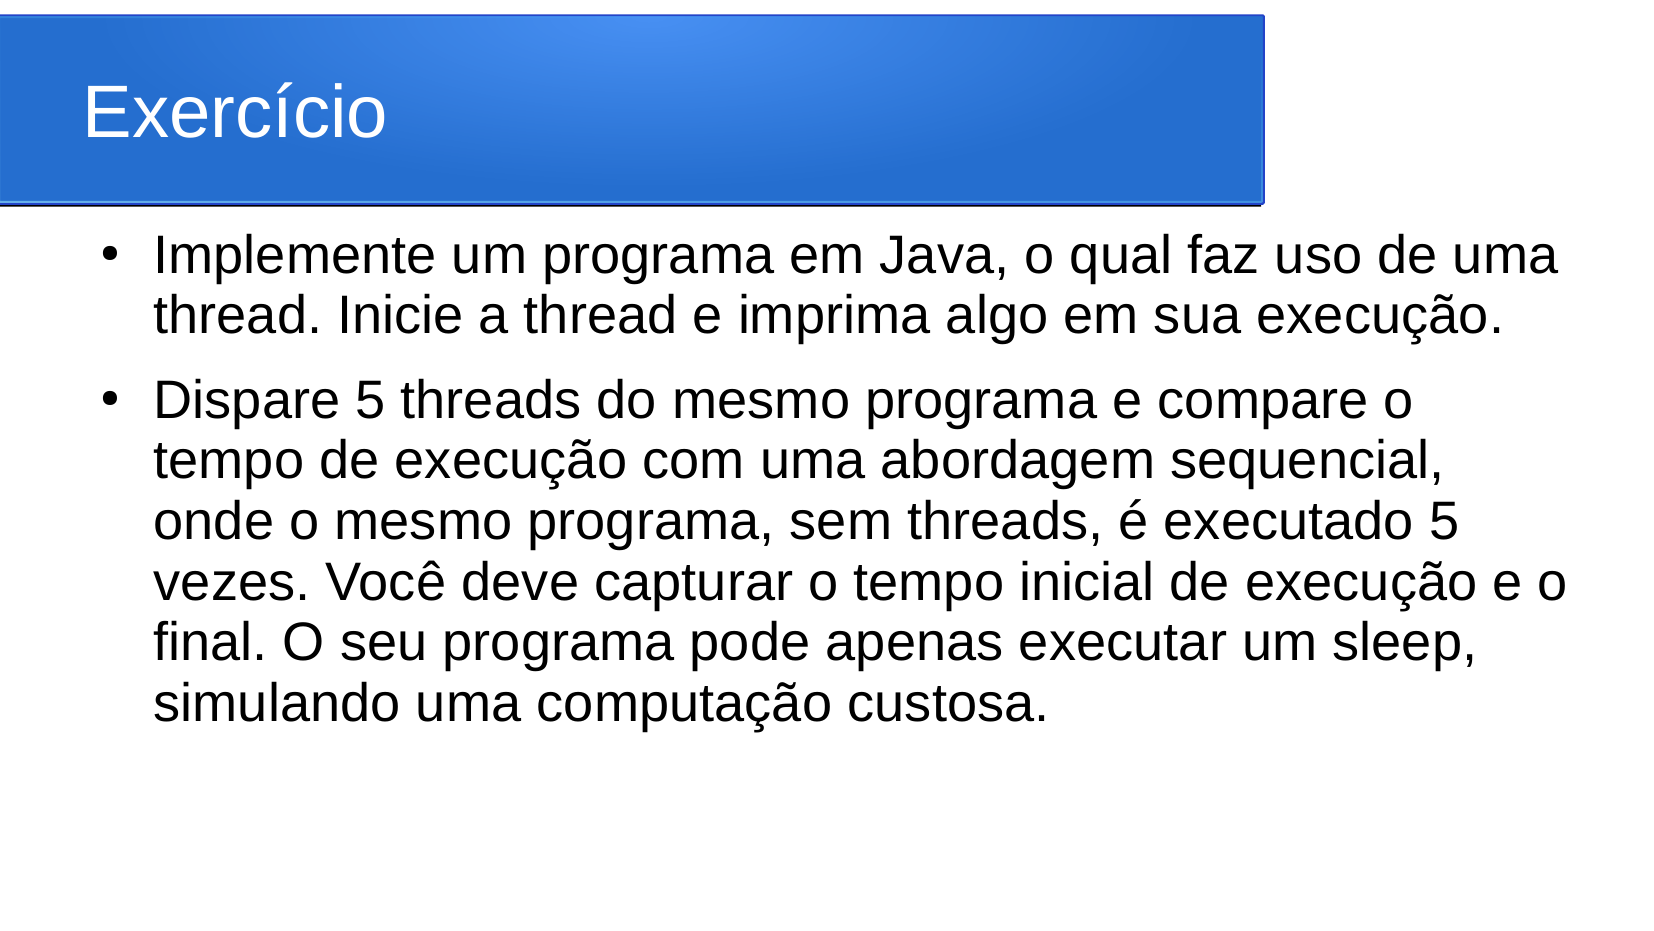

# Exercício
Implemente um programa em Java, o qual faz uso de uma thread. Inicie a thread e imprima algo em sua execução.
Dispare 5 threads do mesmo programa e compare o tempo de execução com uma abordagem sequencial, onde o mesmo programa, sem threads, é executado 5 vezes. Você deve capturar o tempo inicial de execução e o final. O seu programa pode apenas executar um sleep, simulando uma computação custosa.